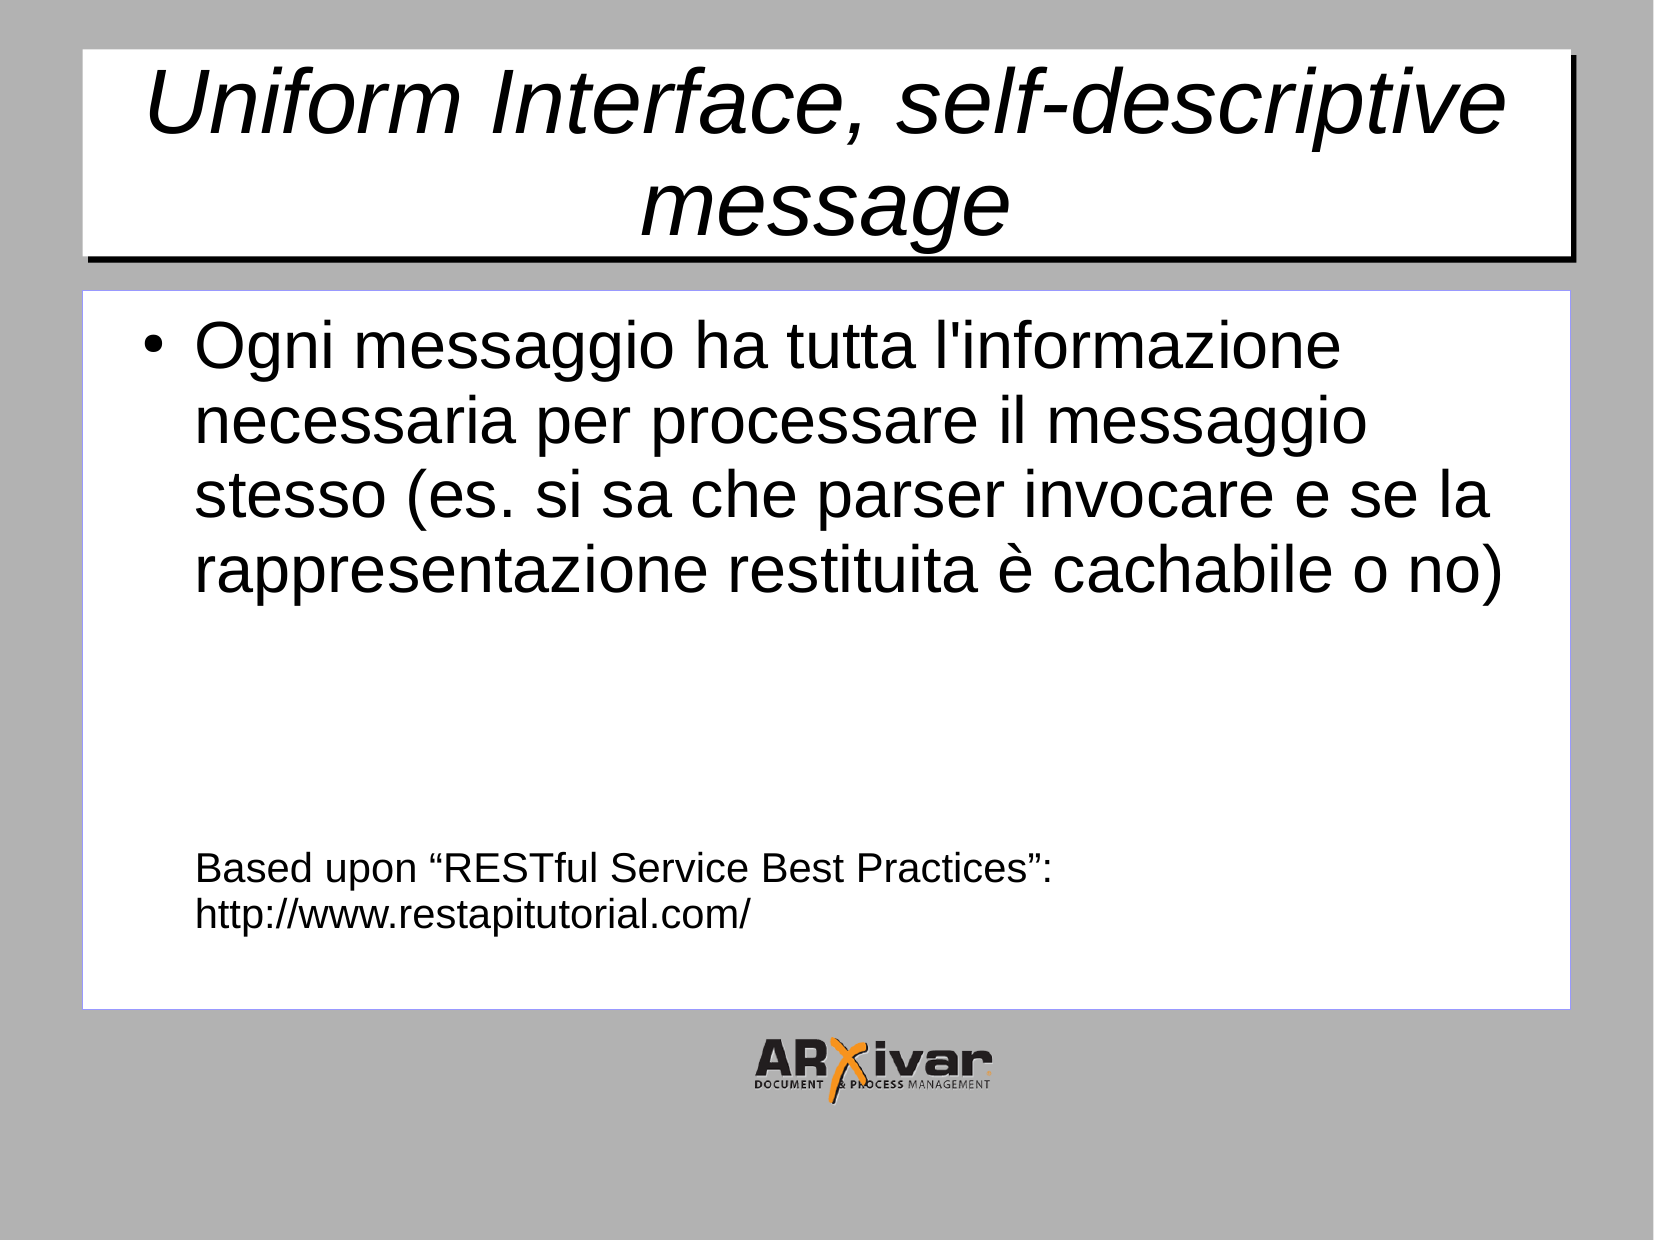

# Uniform Interface, self-descriptive message
Ogni messaggio ha tutta l'informazione necessaria per processare il messaggio stesso (es. si sa che parser invocare e se la rappresentazione restituita è cachabile o no)
Based upon “RESTful Service Best Practices”: http://www.restapitutorial.com/